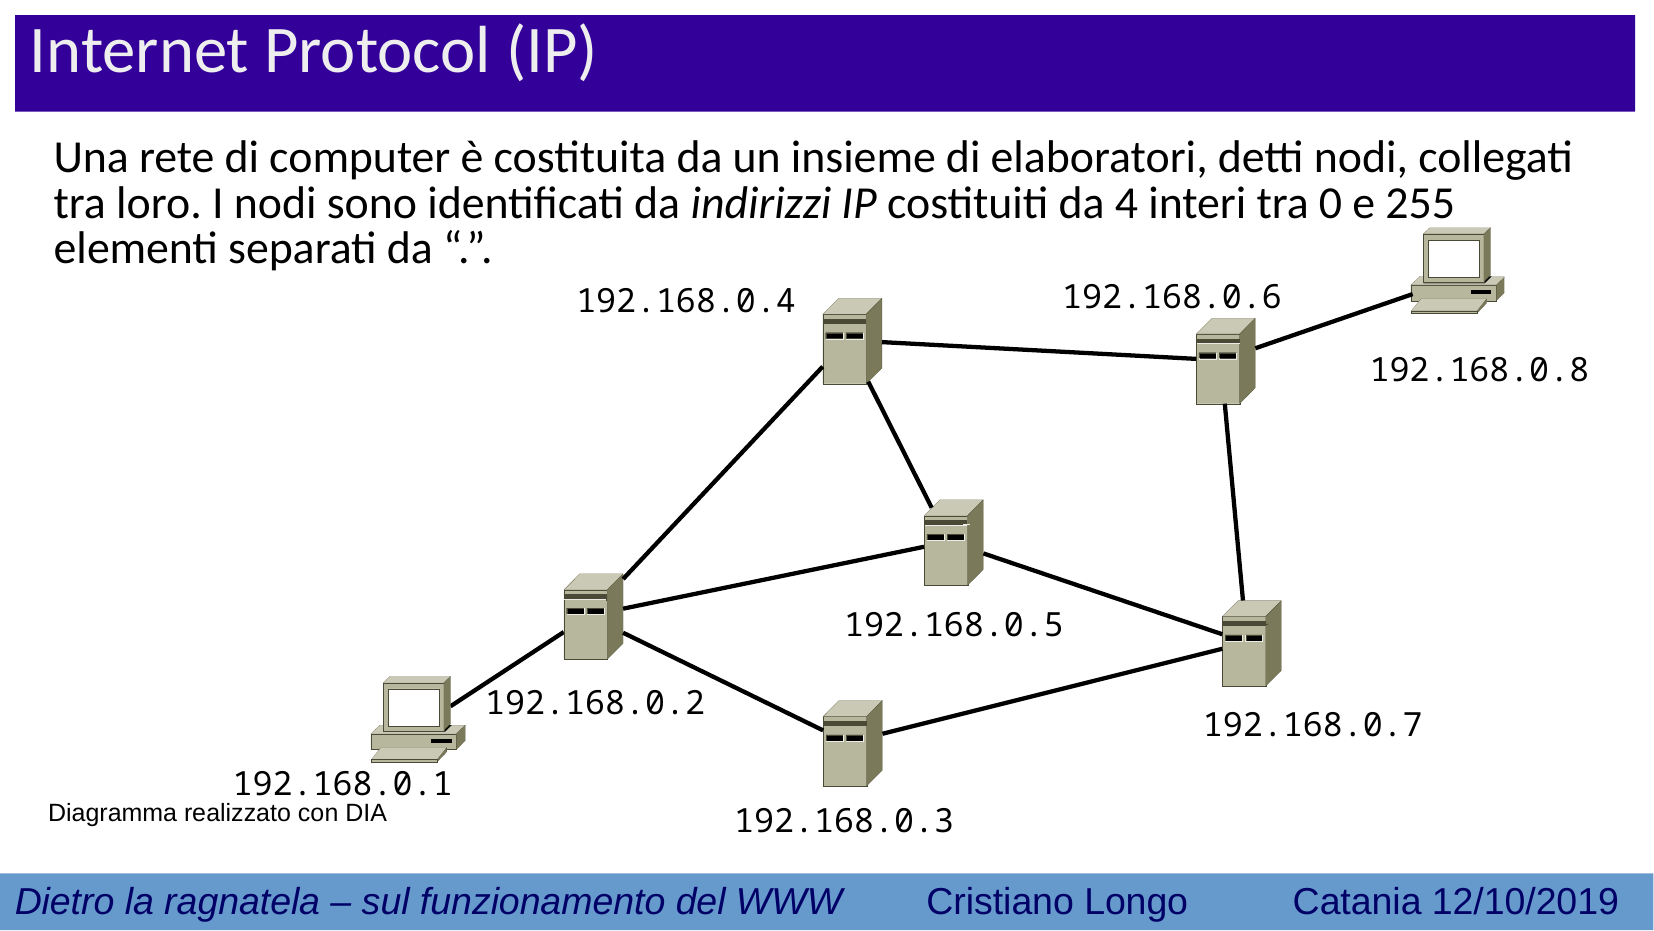

Internet Protocol (IP)
Una rete di computer è costituita da un insieme di elaboratori, detti nodi, collegati tra loro. I nodi sono identificati da indirizzi IP costituiti da 4 interi tra 0 e 255 elementi separati da “.”.
192.168.0.6
192.168.0.4
192.168.0.8
192.168.0.5
192.168.0.2
192.168.0.7
192.168.0.1
192.168.0.3
Diagramma realizzato con DIA
Dietro la ragnatela – sul funzionamento del WWW Cristiano Longo Catania 12/10/2019